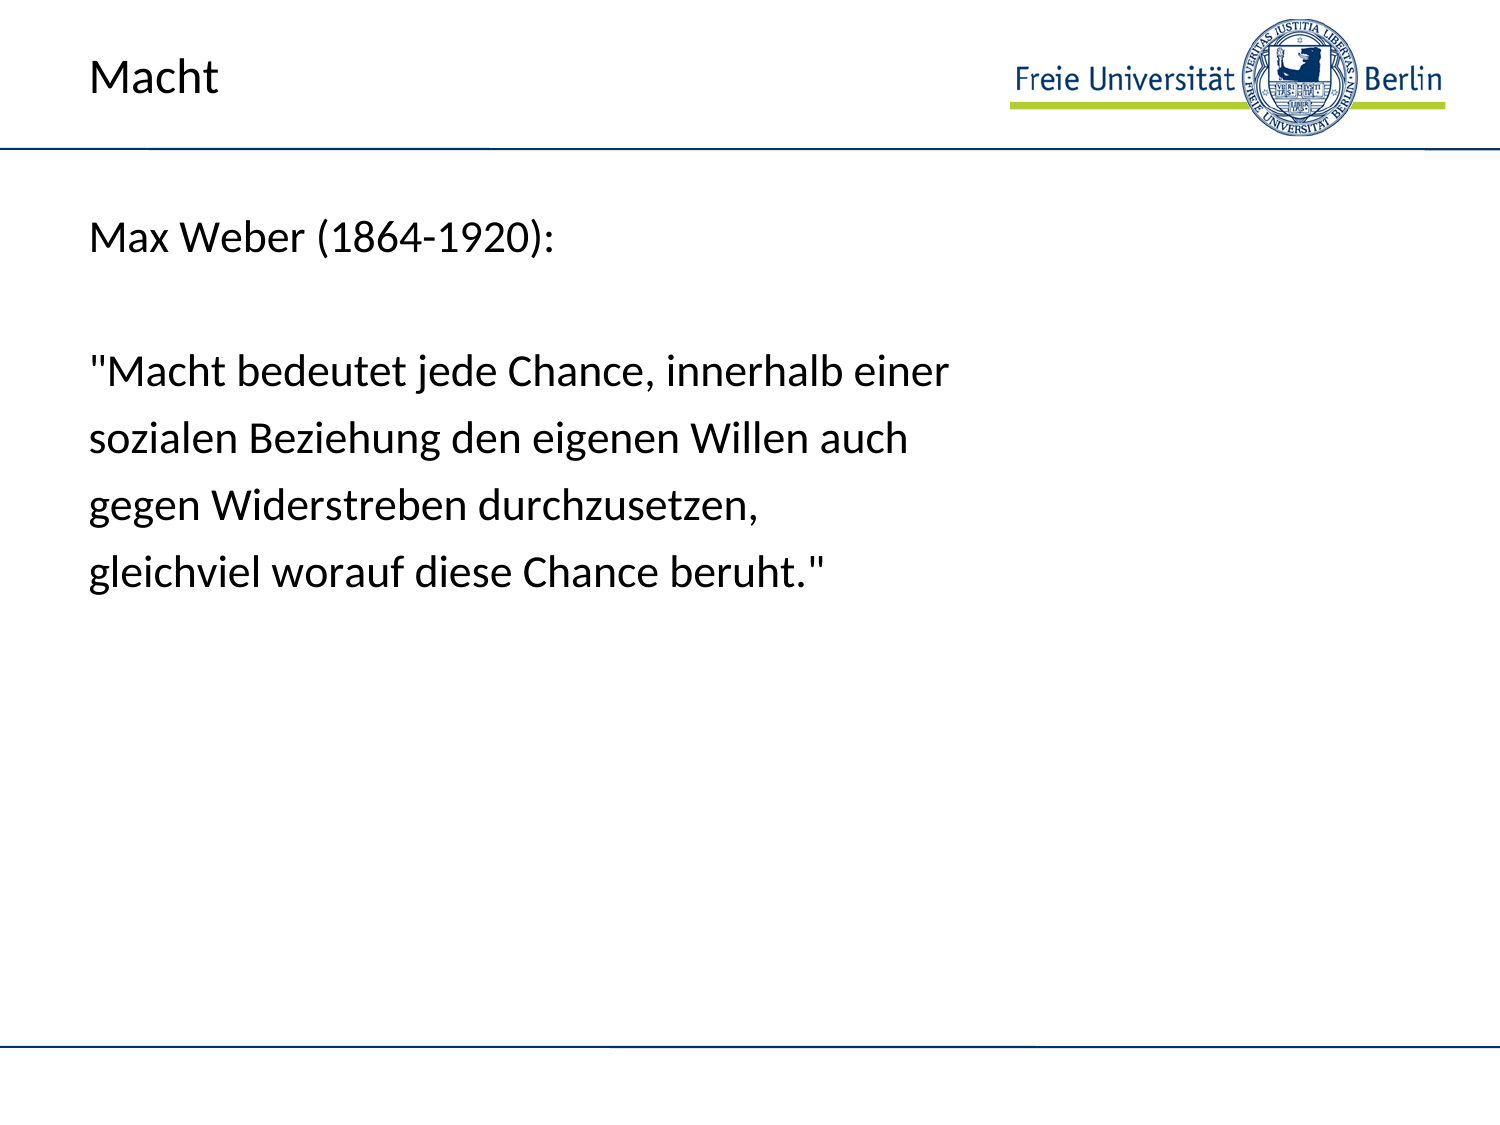

# Macht
Max Weber (1864-1920):
"Macht bedeutet jede Chance, innerhalb einer
sozialen Beziehung den eigenen Willen auch
gegen Widerstreben durchzusetzen,
gleichviel worauf diese Chance beruht."
Max Weber (1864-1920):•"Macht bedeutet jede Chance, innerhalb einer sozialen Beziehung den eigenen Willen auch gegen Widerstreben durchzusetzen, gleichviel worauf diese Chance beruht."